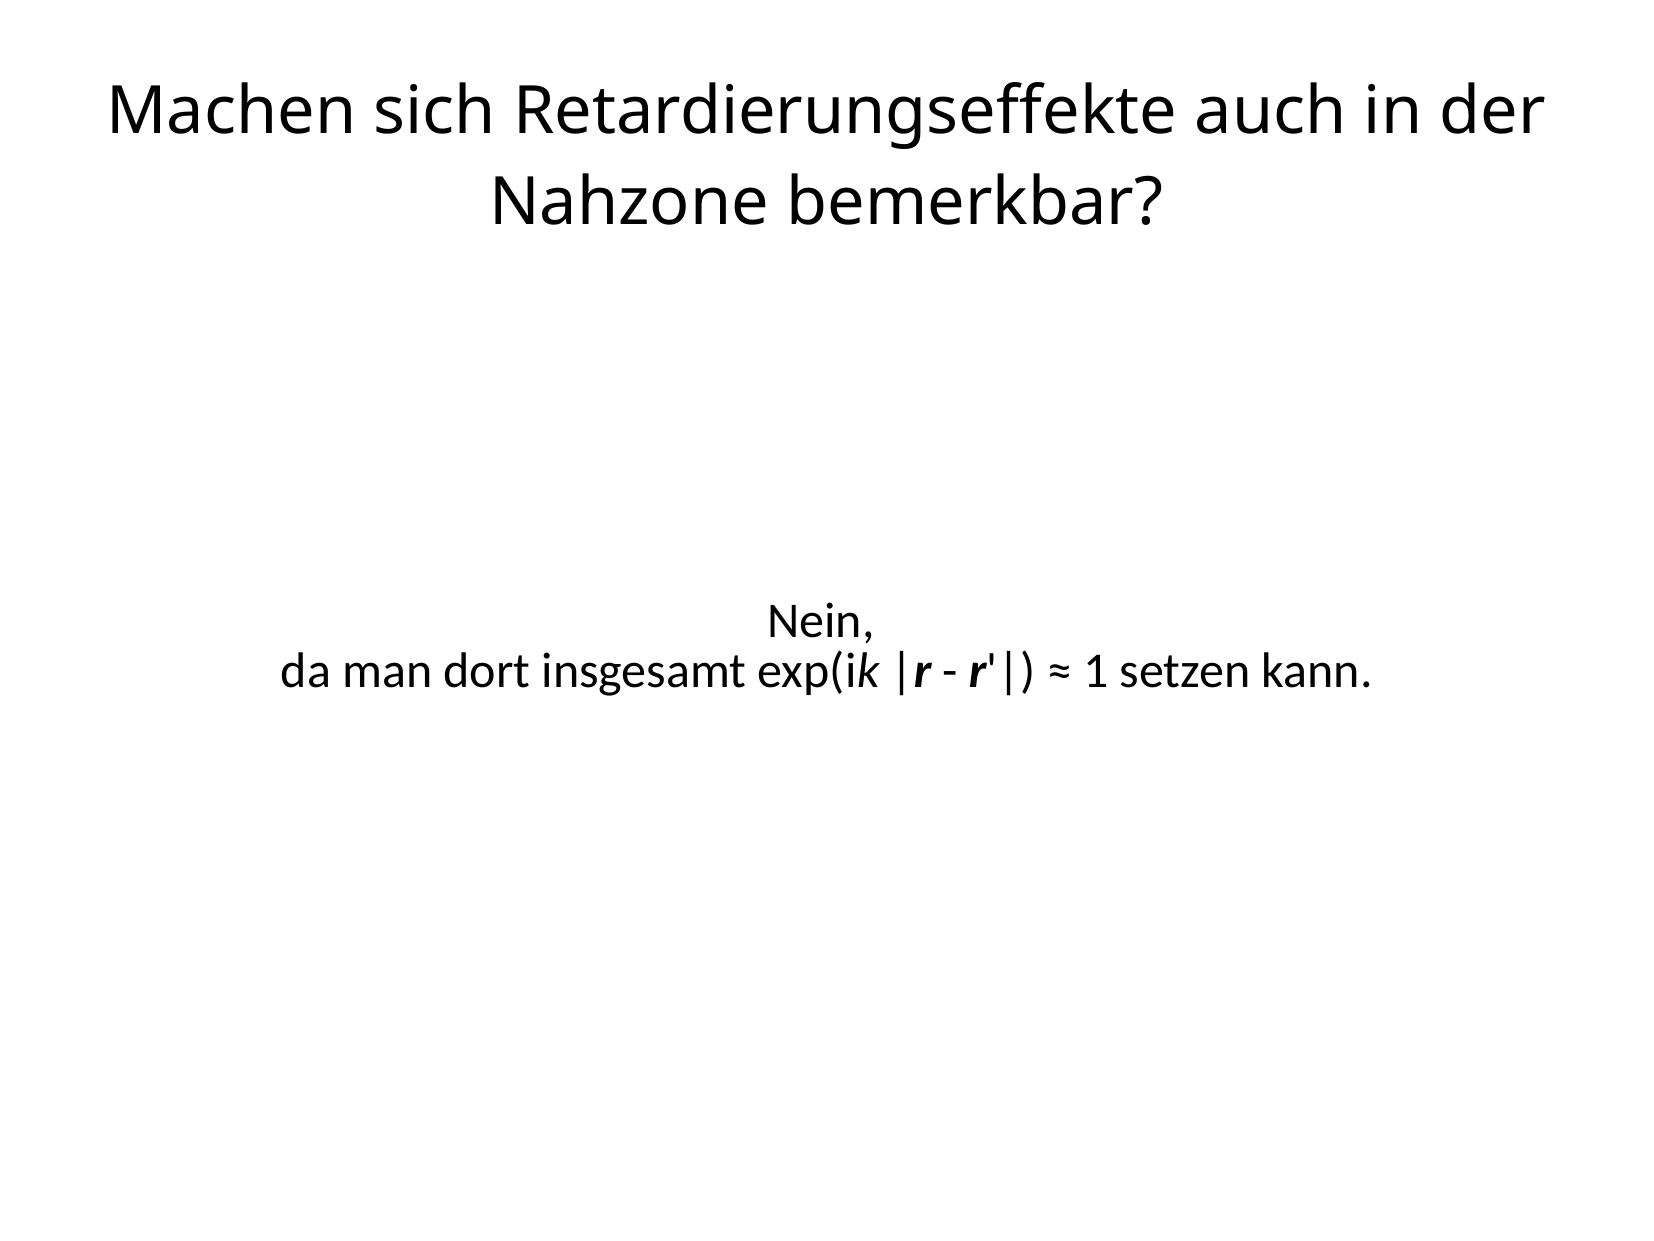

# Machen sich Retardierungseffekte auch in der Nahzone bemerkbar?
Nein,
da man dort insgesamt exp(ik |r - r'|) ≈ 1 setzen kann.